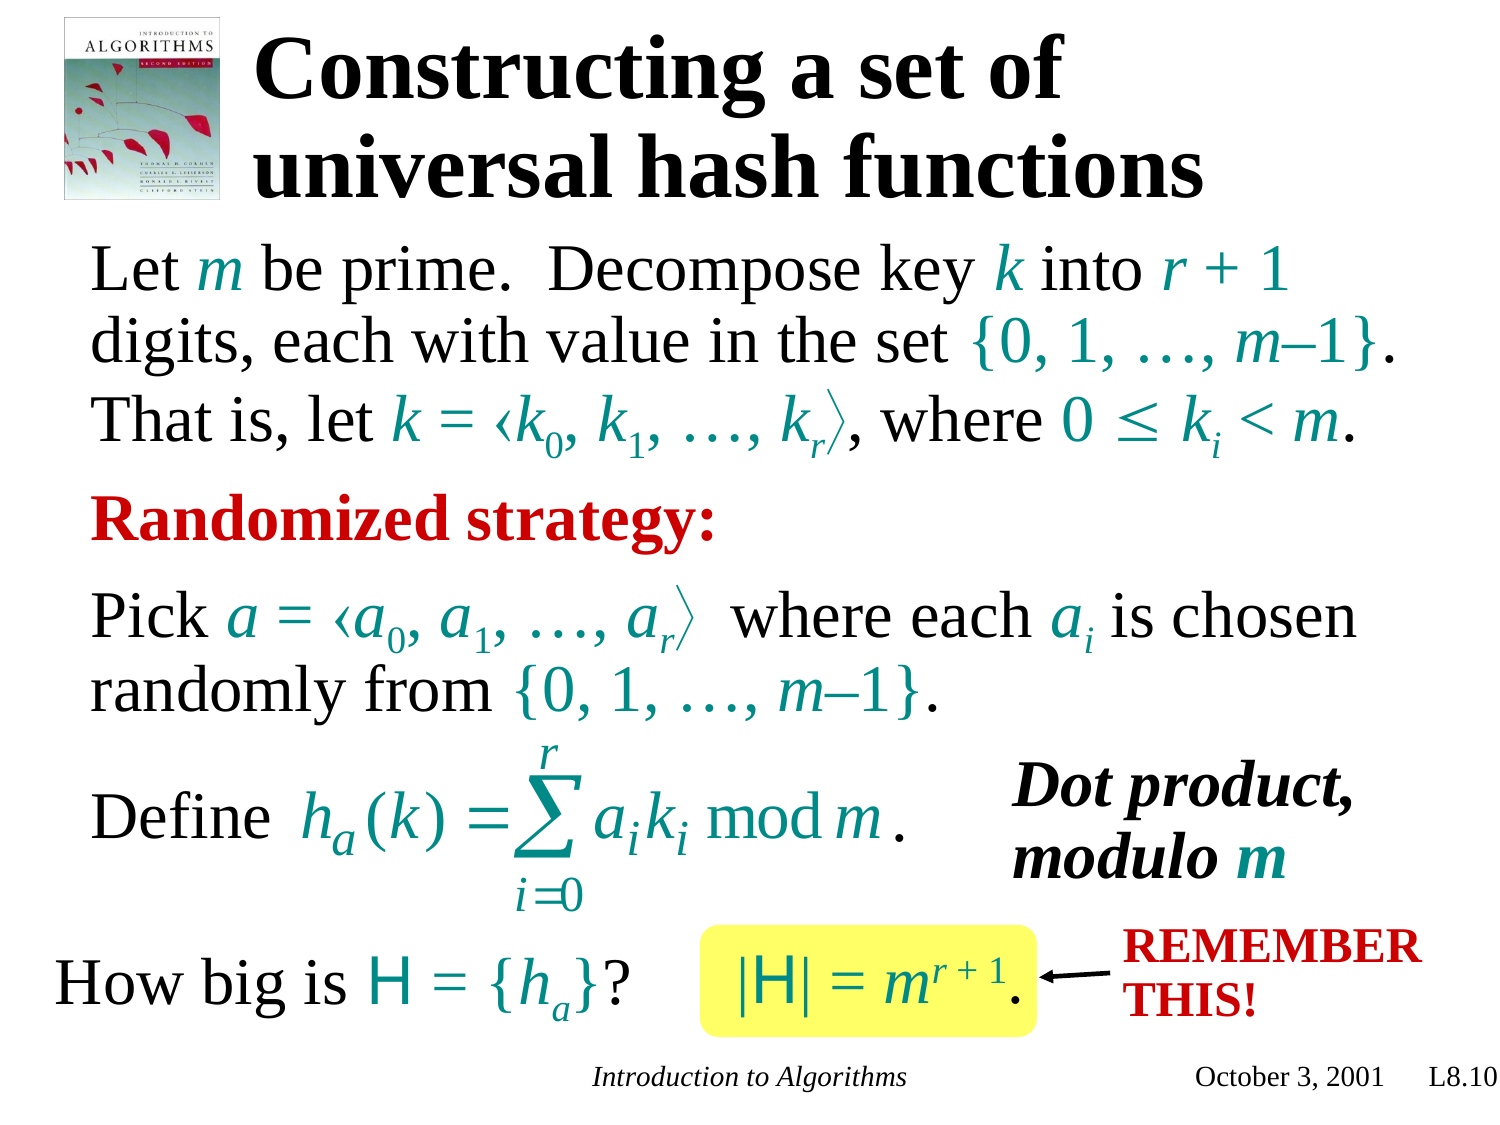

Constructing a set of universal hash functions
Let m be prime. Decompose key k into r + 1 digits, each with value in the set {0, 1, …, m–1}. That is, let k = k0, k1, …, kr, where 0  ki < m.
Randomized strategy:
Pick a = a0, a1, …, arwhere each ai is chosen randomly from {0, 1, …, m–1}.
Dot product, modulo m
Define
.
REMEMBER
THIS!
 |H| = mr + 1.
How big is H = {ha}?
Introduction to Algorithms
October 3, 2001 L8.